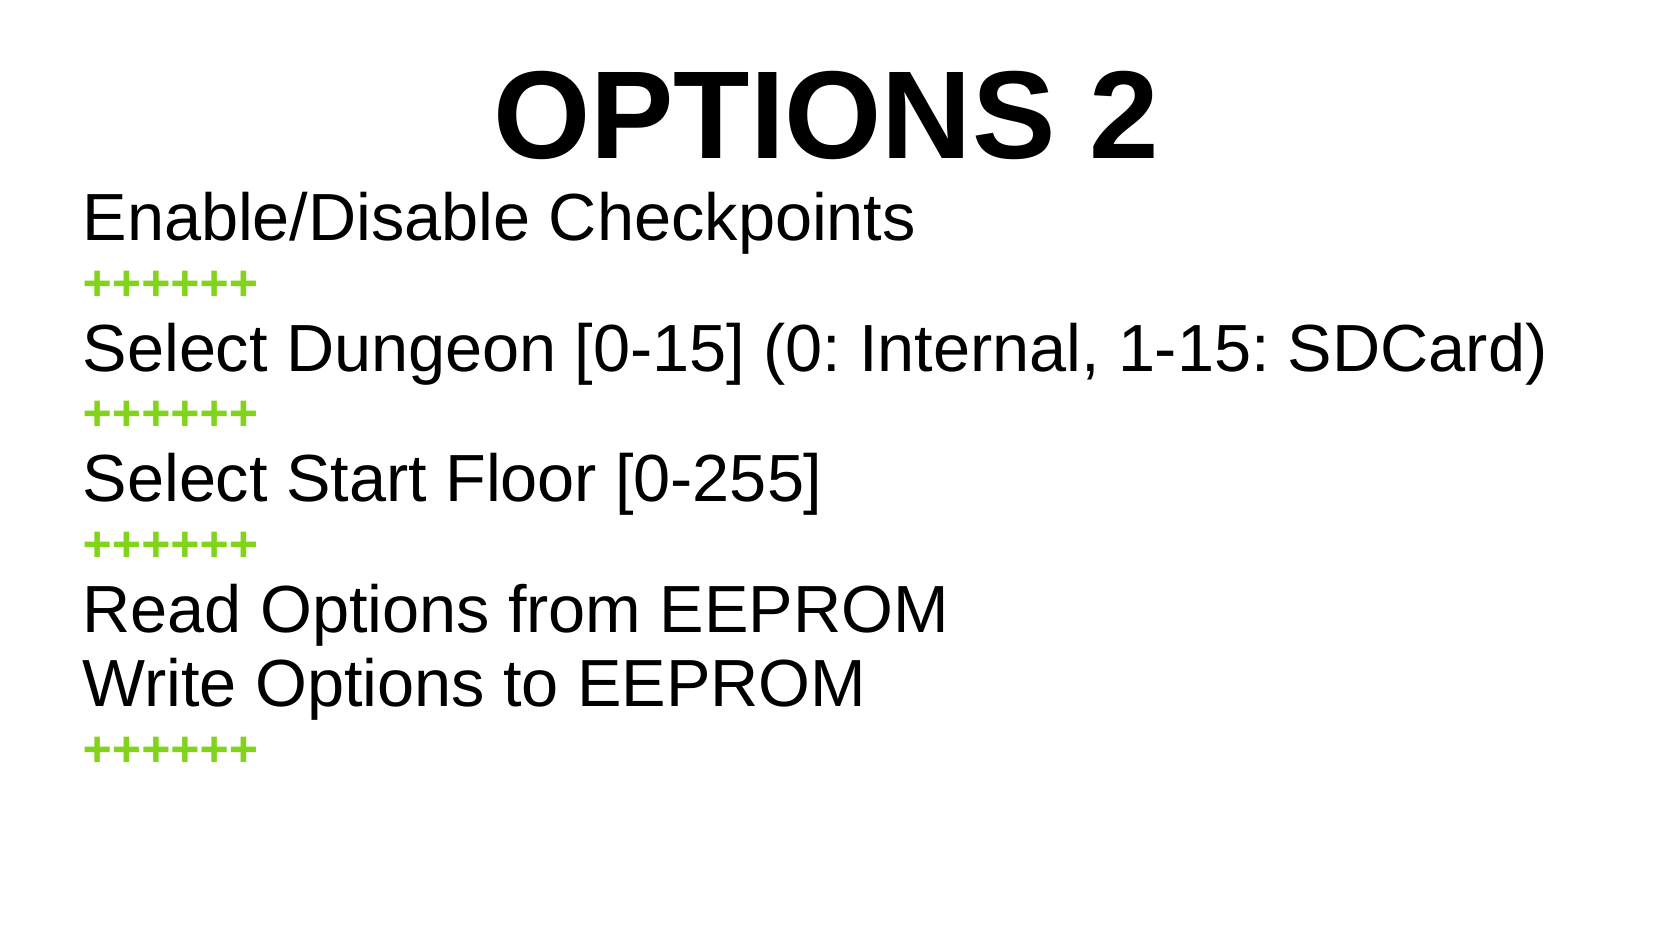

# OPTIONS 2
Enable/Disable Checkpoints
++++++
Select Dungeon [0-15] (0: Internal, 1-15: SDCard)
++++++
Select Start Floor [0-255]
++++++
Read Options from EEPROM
Write Options to EEPROM
++++++